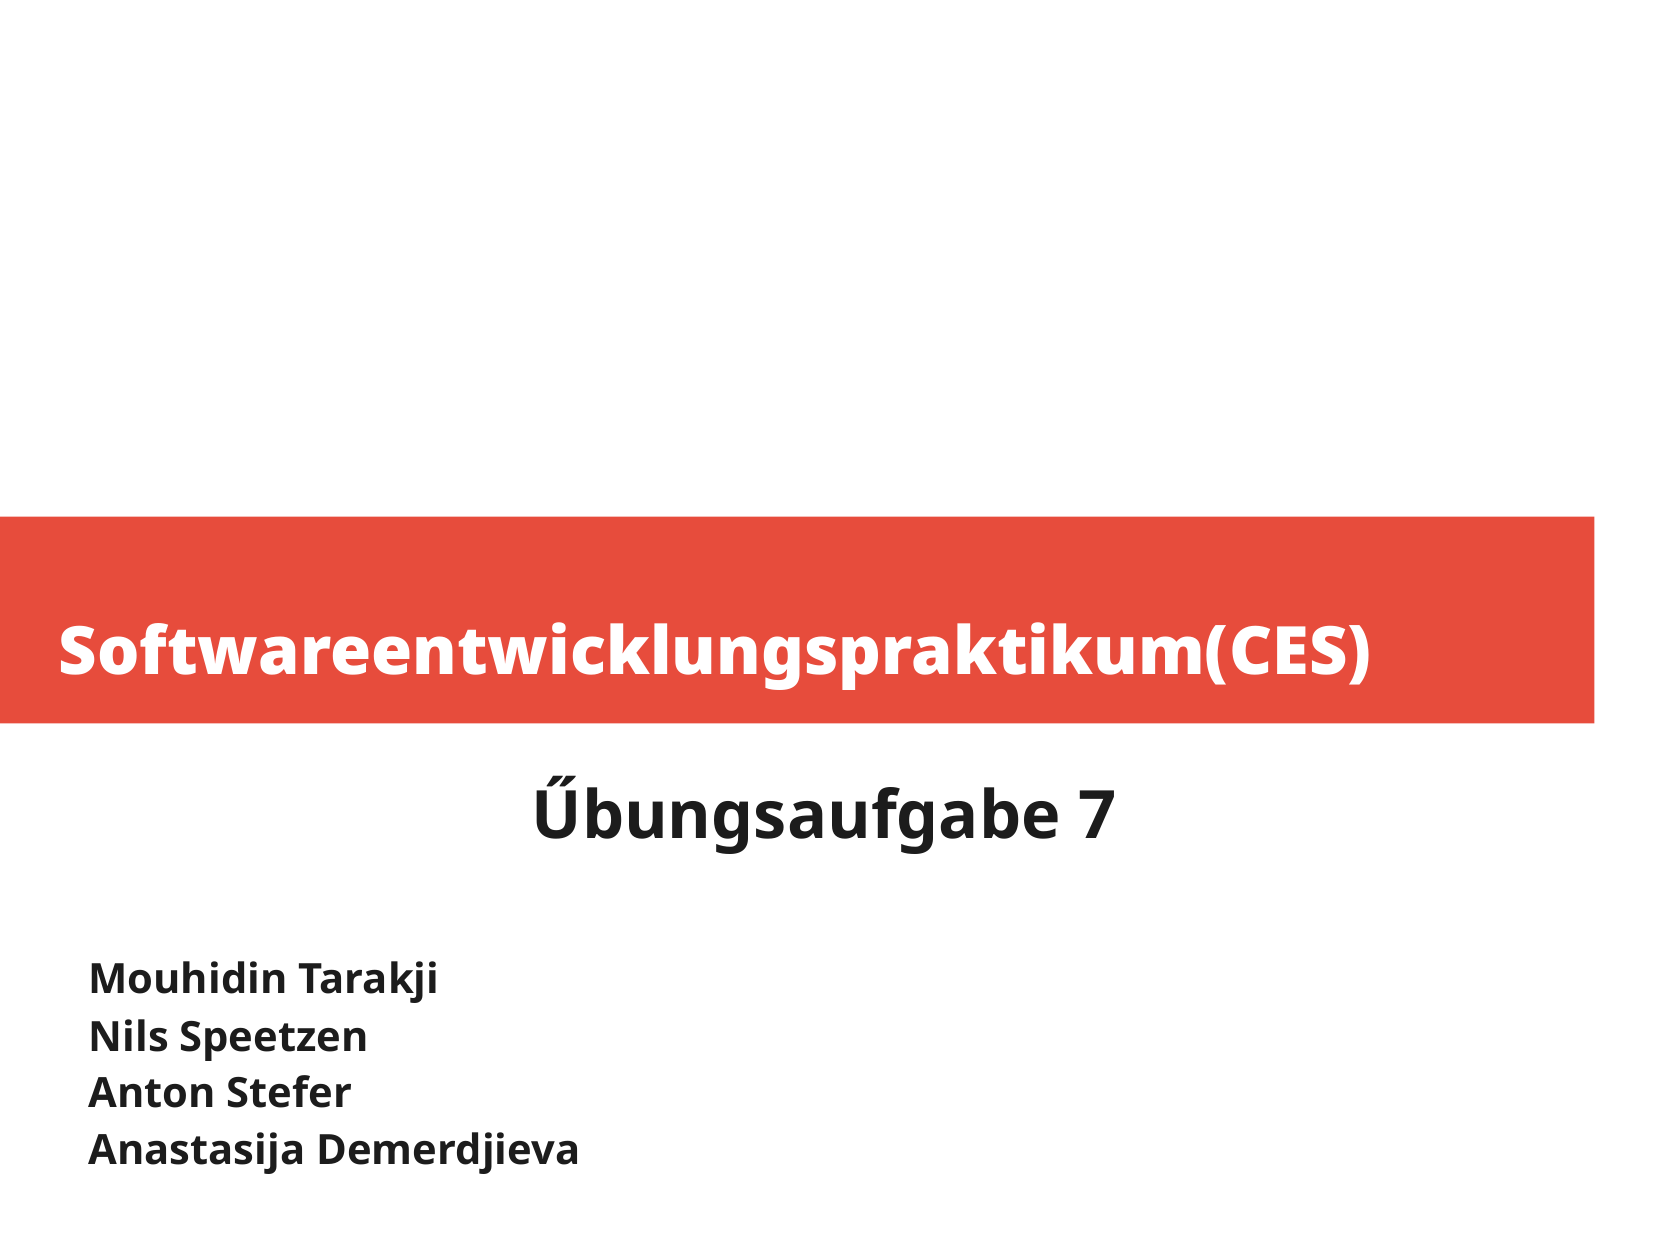

# Softwareentwicklungspraktikum(CES)
						Űbungsaufgabe 7
Mouhidin Tarakji
Nils Speetzen
Anton Stefer
Anastasija Demerdjieva